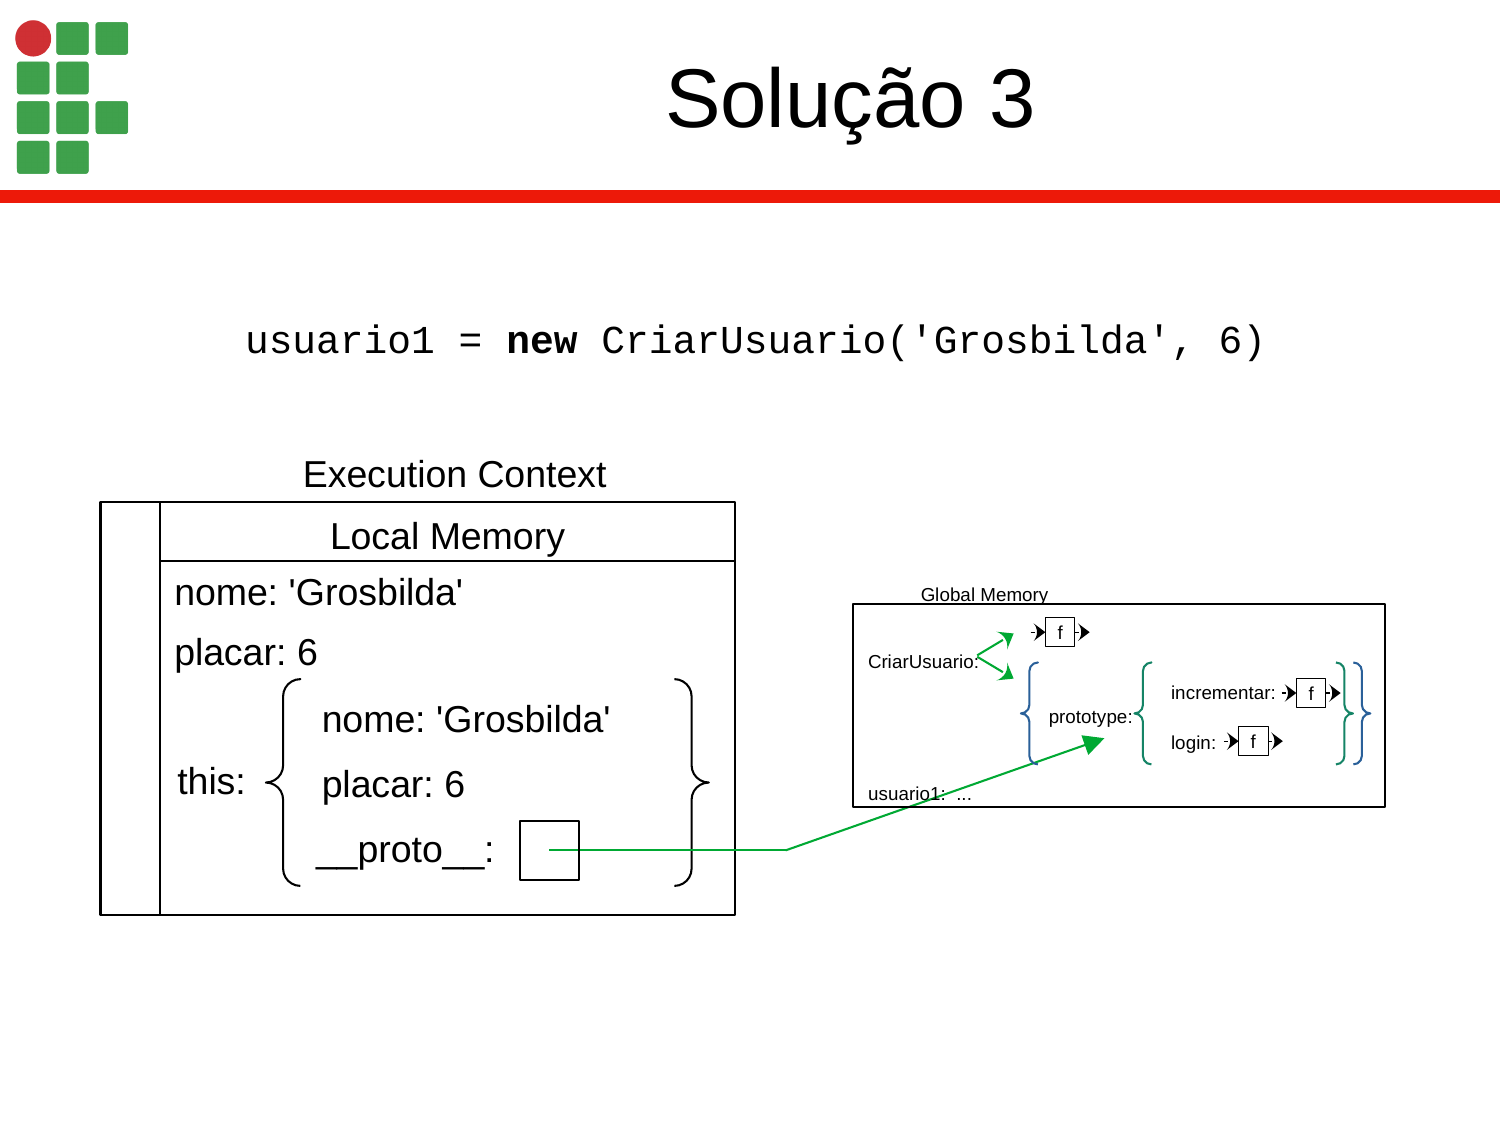

# Solução 3
usuario1 = new CriarUsuario('Grosbilda', 6)
Execution Context
Local Memory
nome: 'Grosbilda'
Global Memory
f
CriarUsuario:
incrementar:
f
prototype:
login:
f
usuario1: ...
placar: 6
nome: 'Grosbilda'
this:
placar: 6
__proto__: